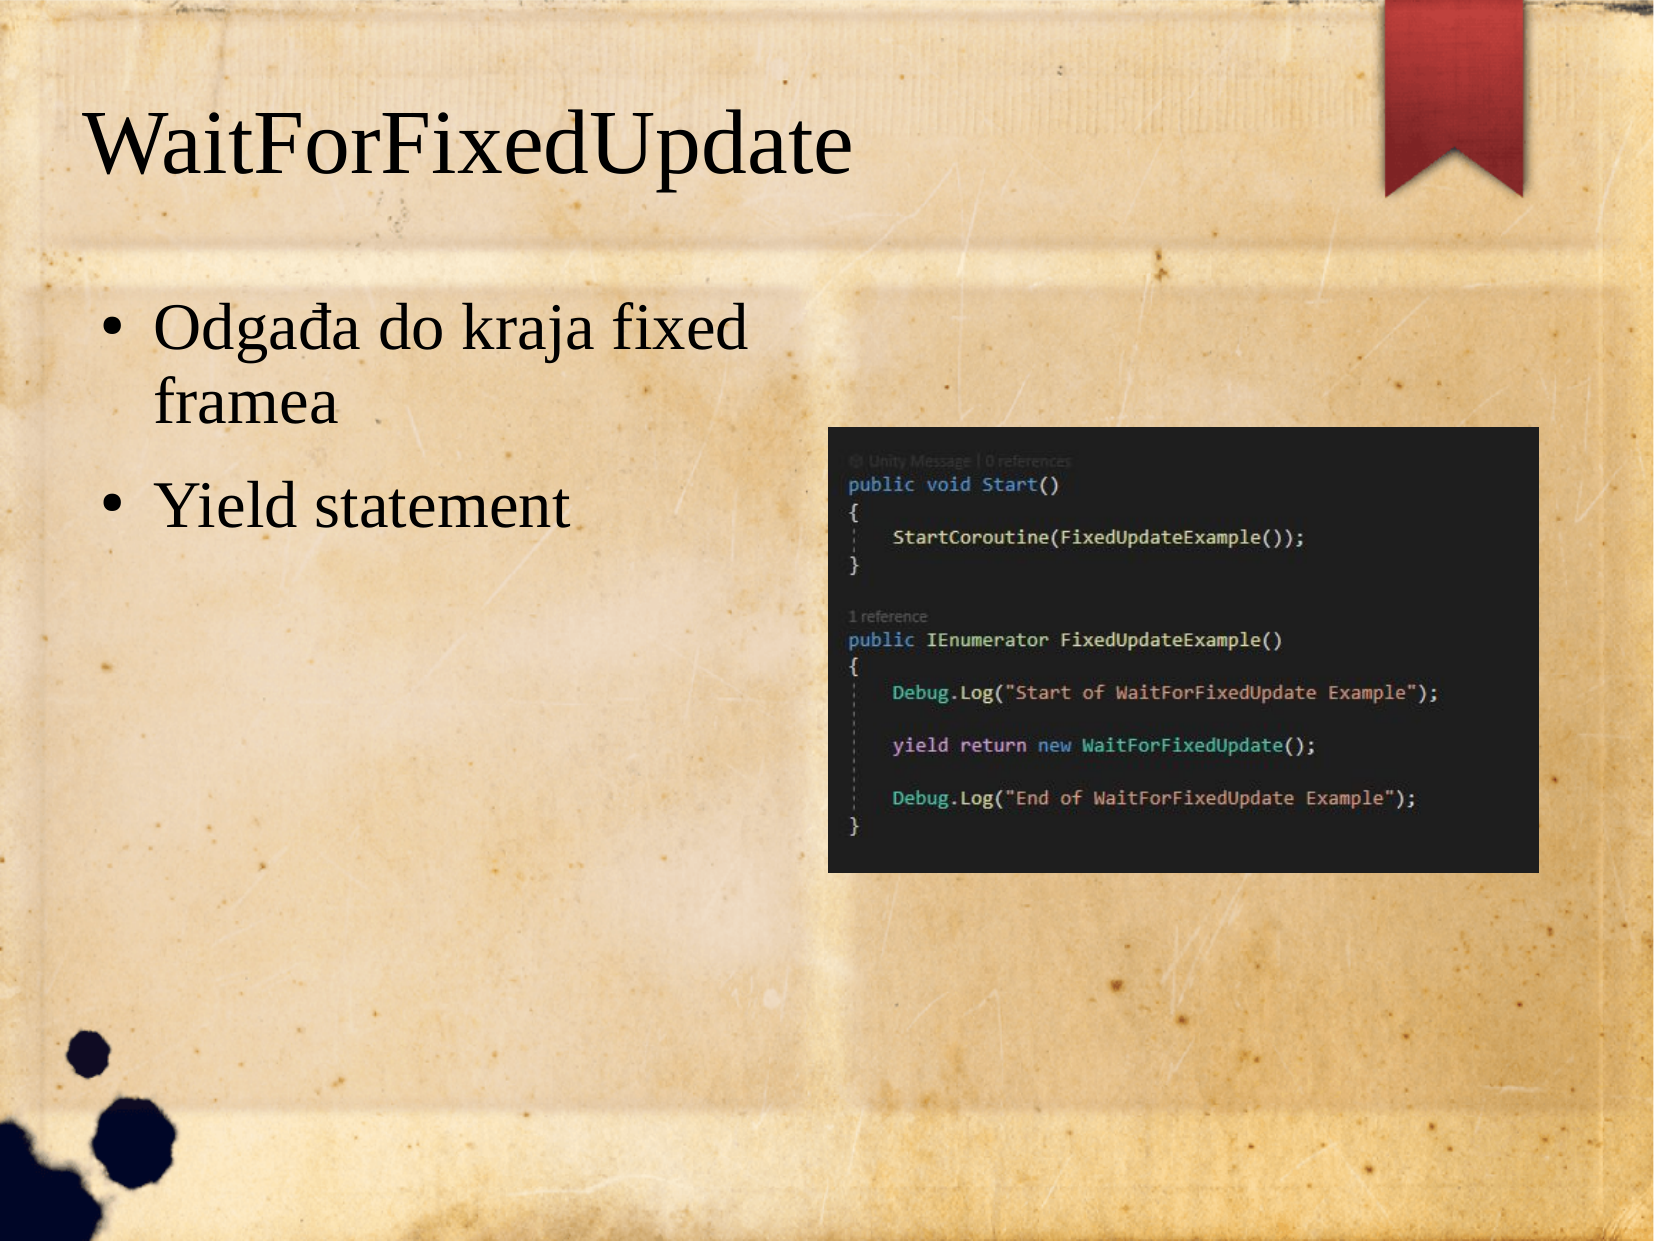

# WaitForFixedUpdate
Odgađa do kraja fixed framea
Yield statement